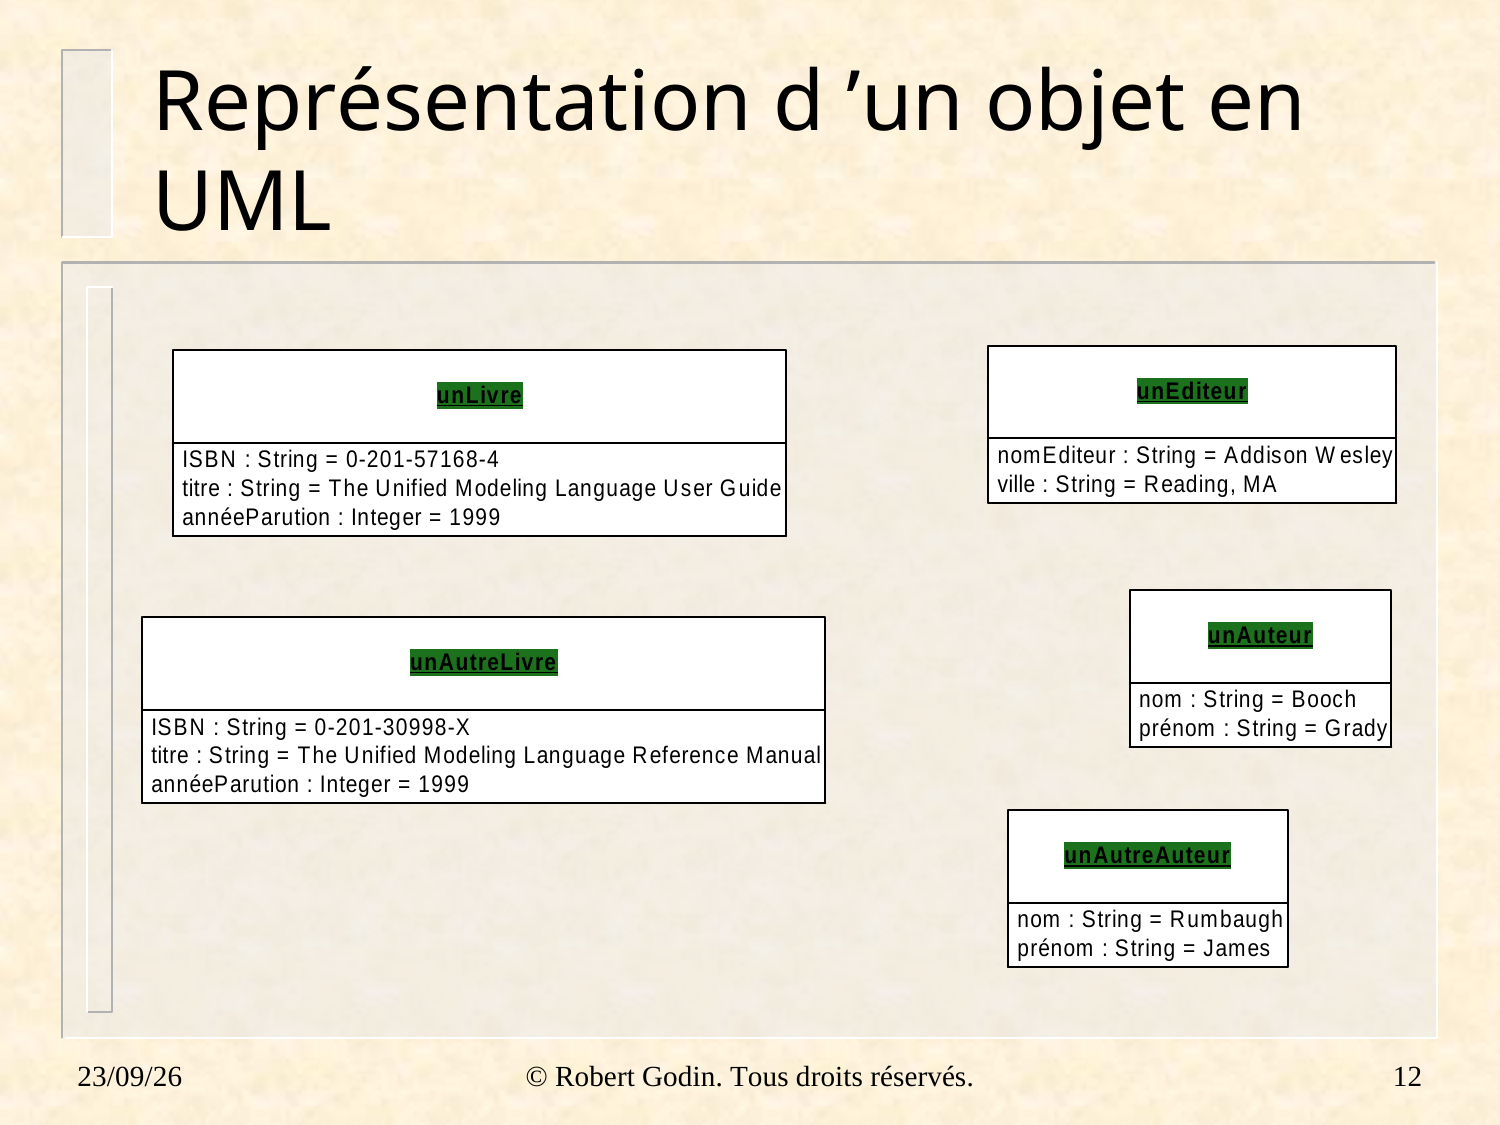

# Représentation d ’un objet en UML
© Robert Godin. Tous droits réservés.